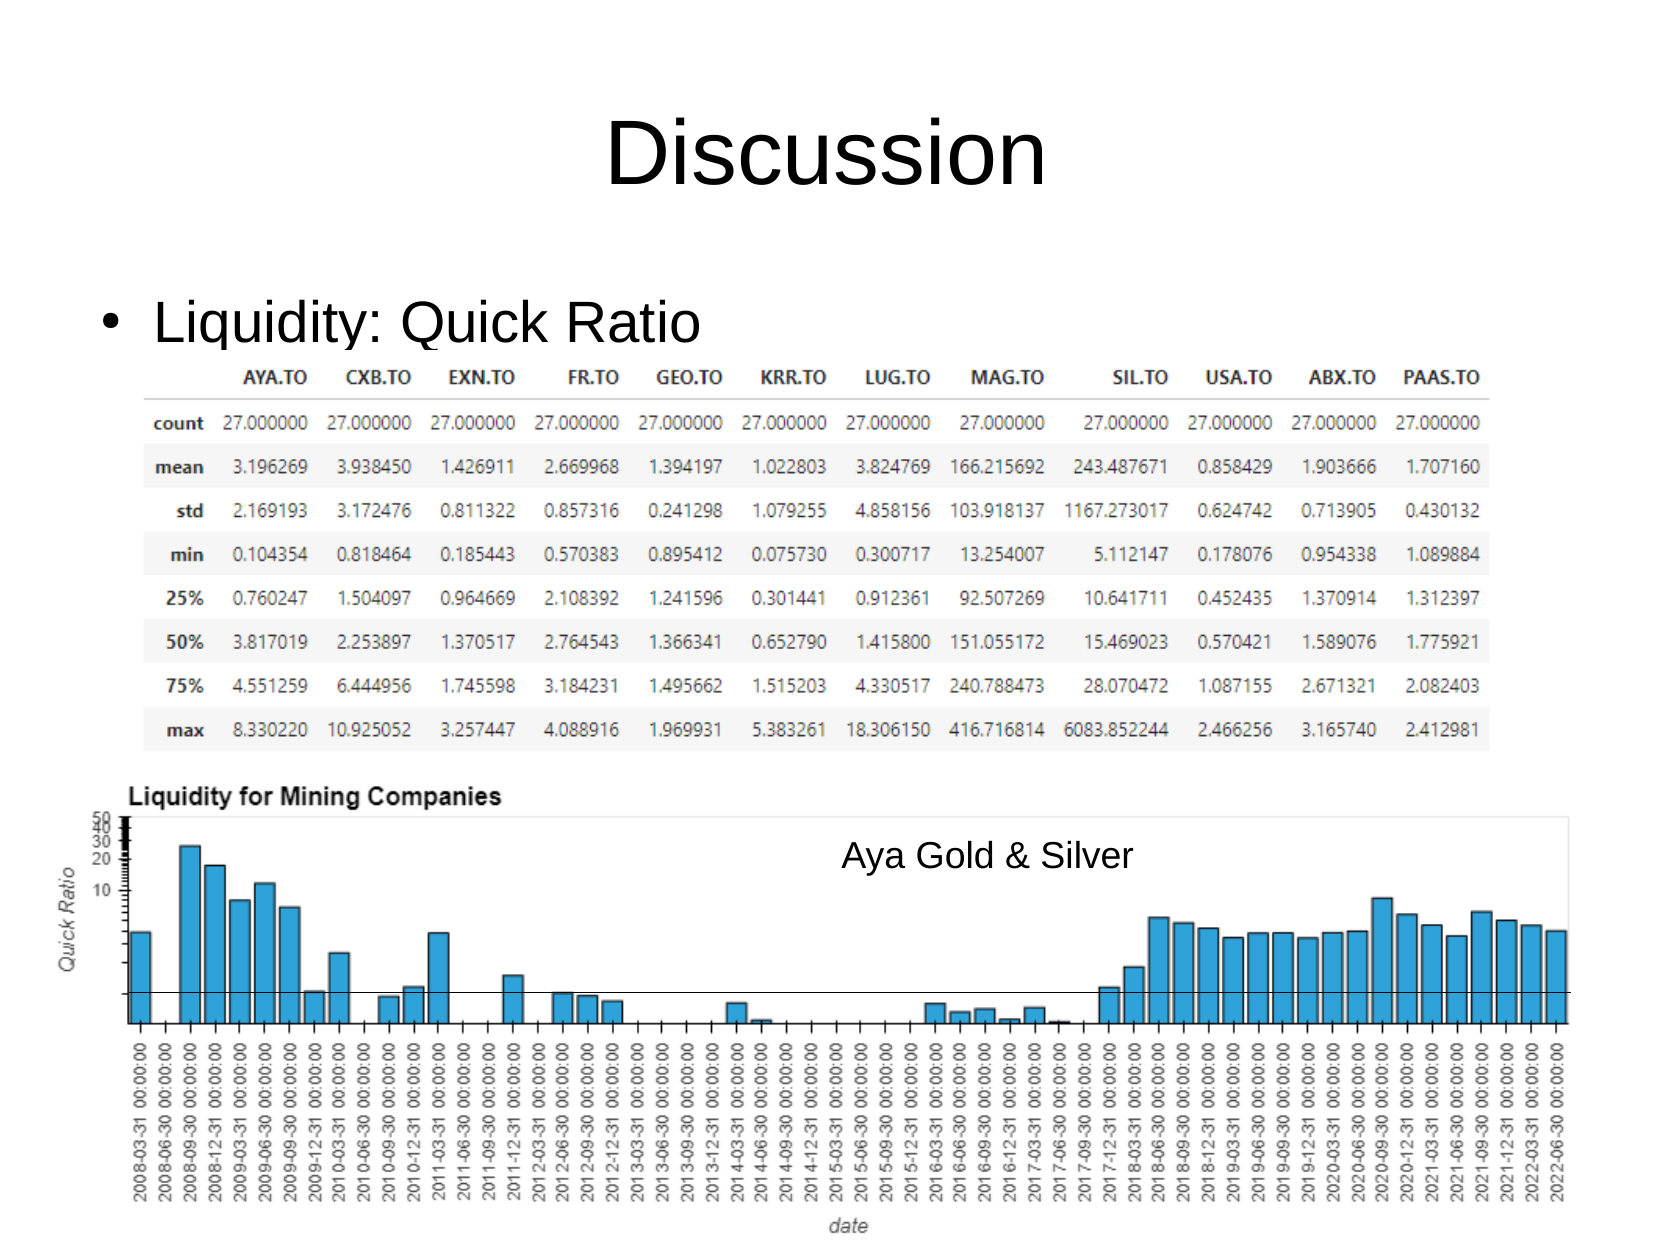

# Discussion
Liquidity: Quick Ratio
Aya Gold & Silver